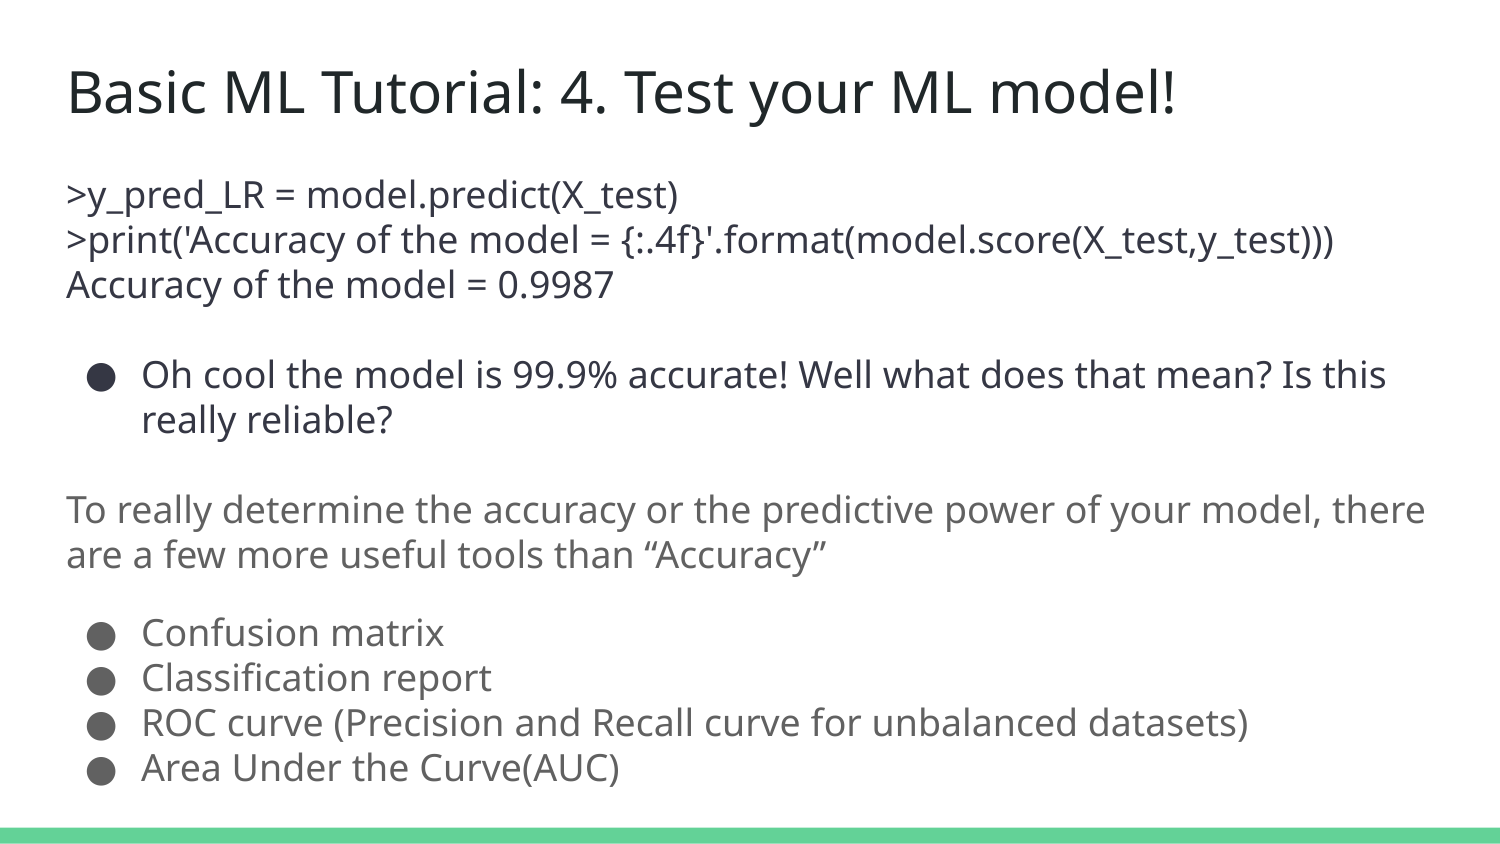

# Basic ML Tutorial: 4. Test your ML model!
>y_pred_LR = model.predict(X_test)
>print('Accuracy of the model = {:.4f}'.format(model.score(X_test,y_test)))
Accuracy of the model = 0.9987
Oh cool the model is 99.9% accurate! Well what does that mean? Is this really reliable?
To really determine the accuracy or the predictive power of your model, there are a few more useful tools than “Accuracy”
Confusion matrix
Classification report
ROC curve (Precision and Recall curve for unbalanced datasets)
Area Under the Curve(AUC)